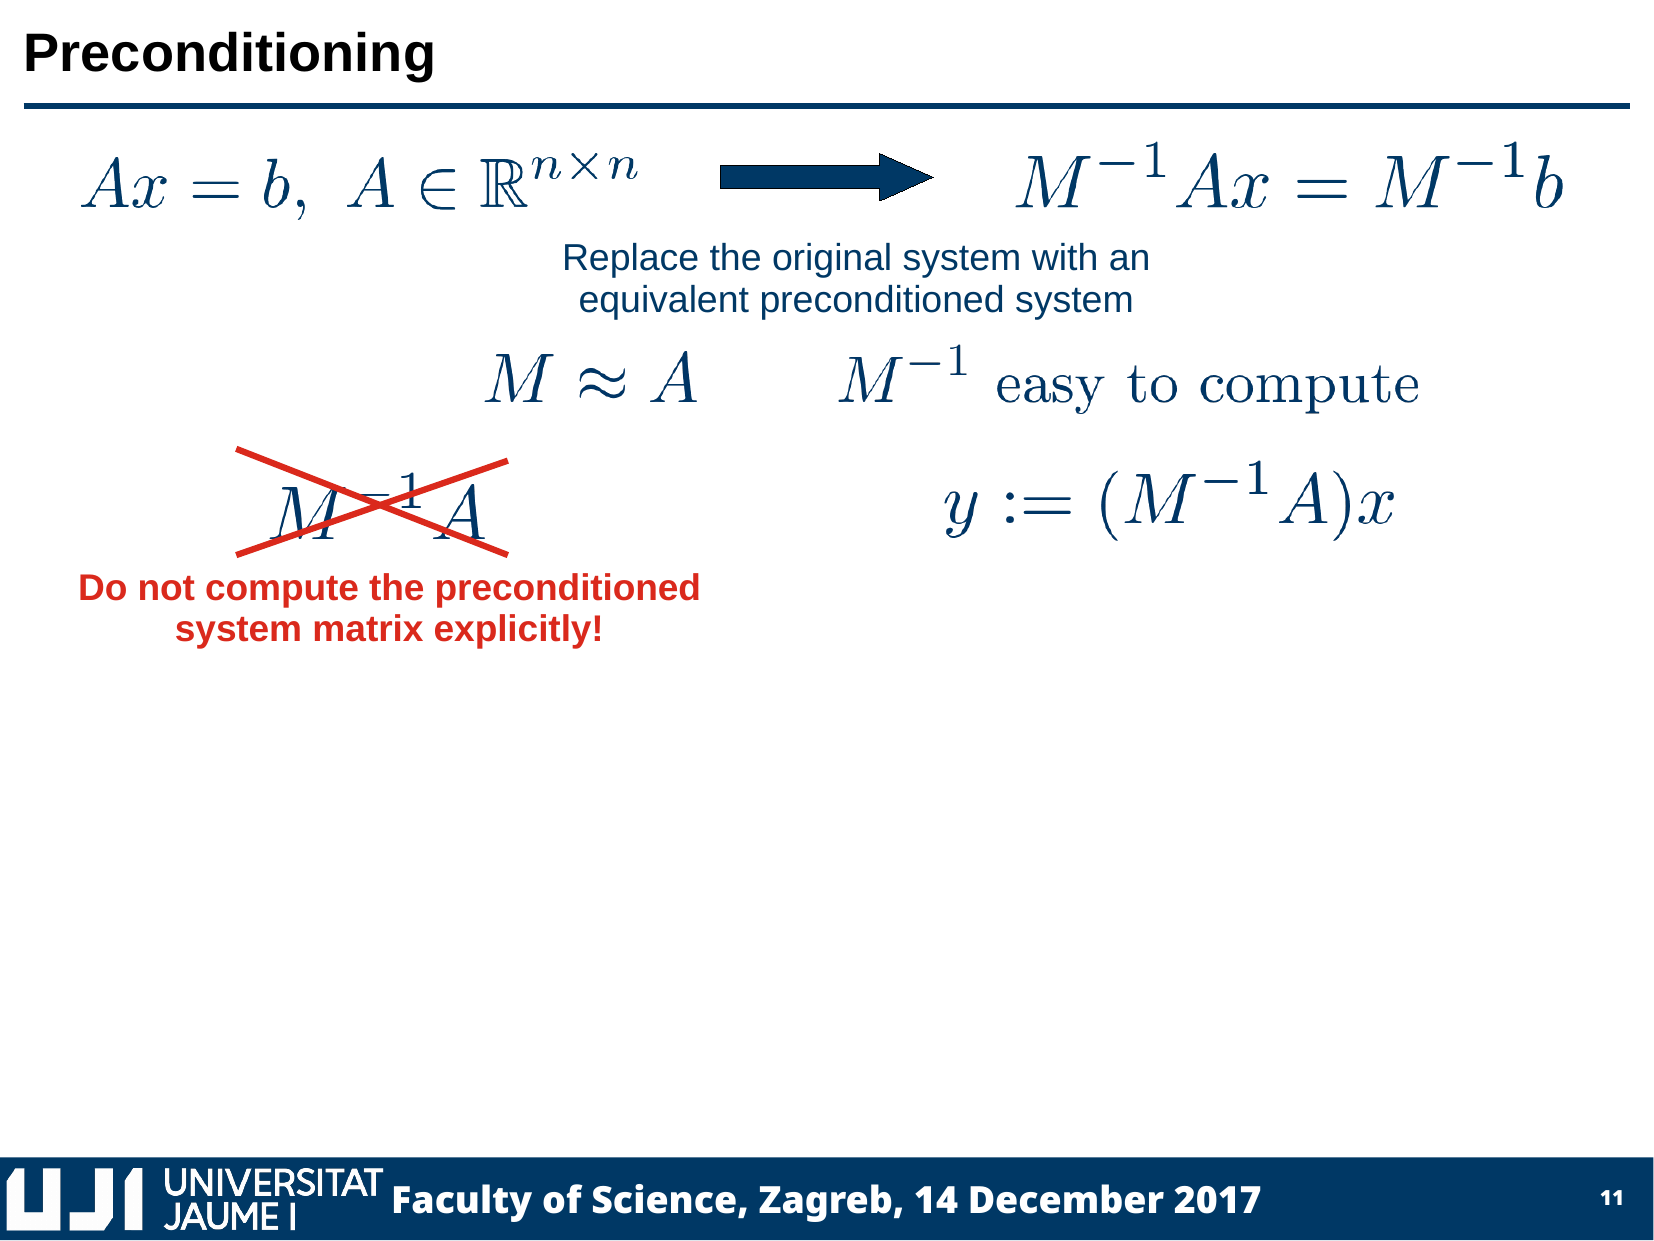

# Preconditioning
Replace the original system with an equivalent preconditioned system
Do not compute the preconditioned system matrix explicitly!
Faculty of Science, Zagreb, 14 December 2017
11